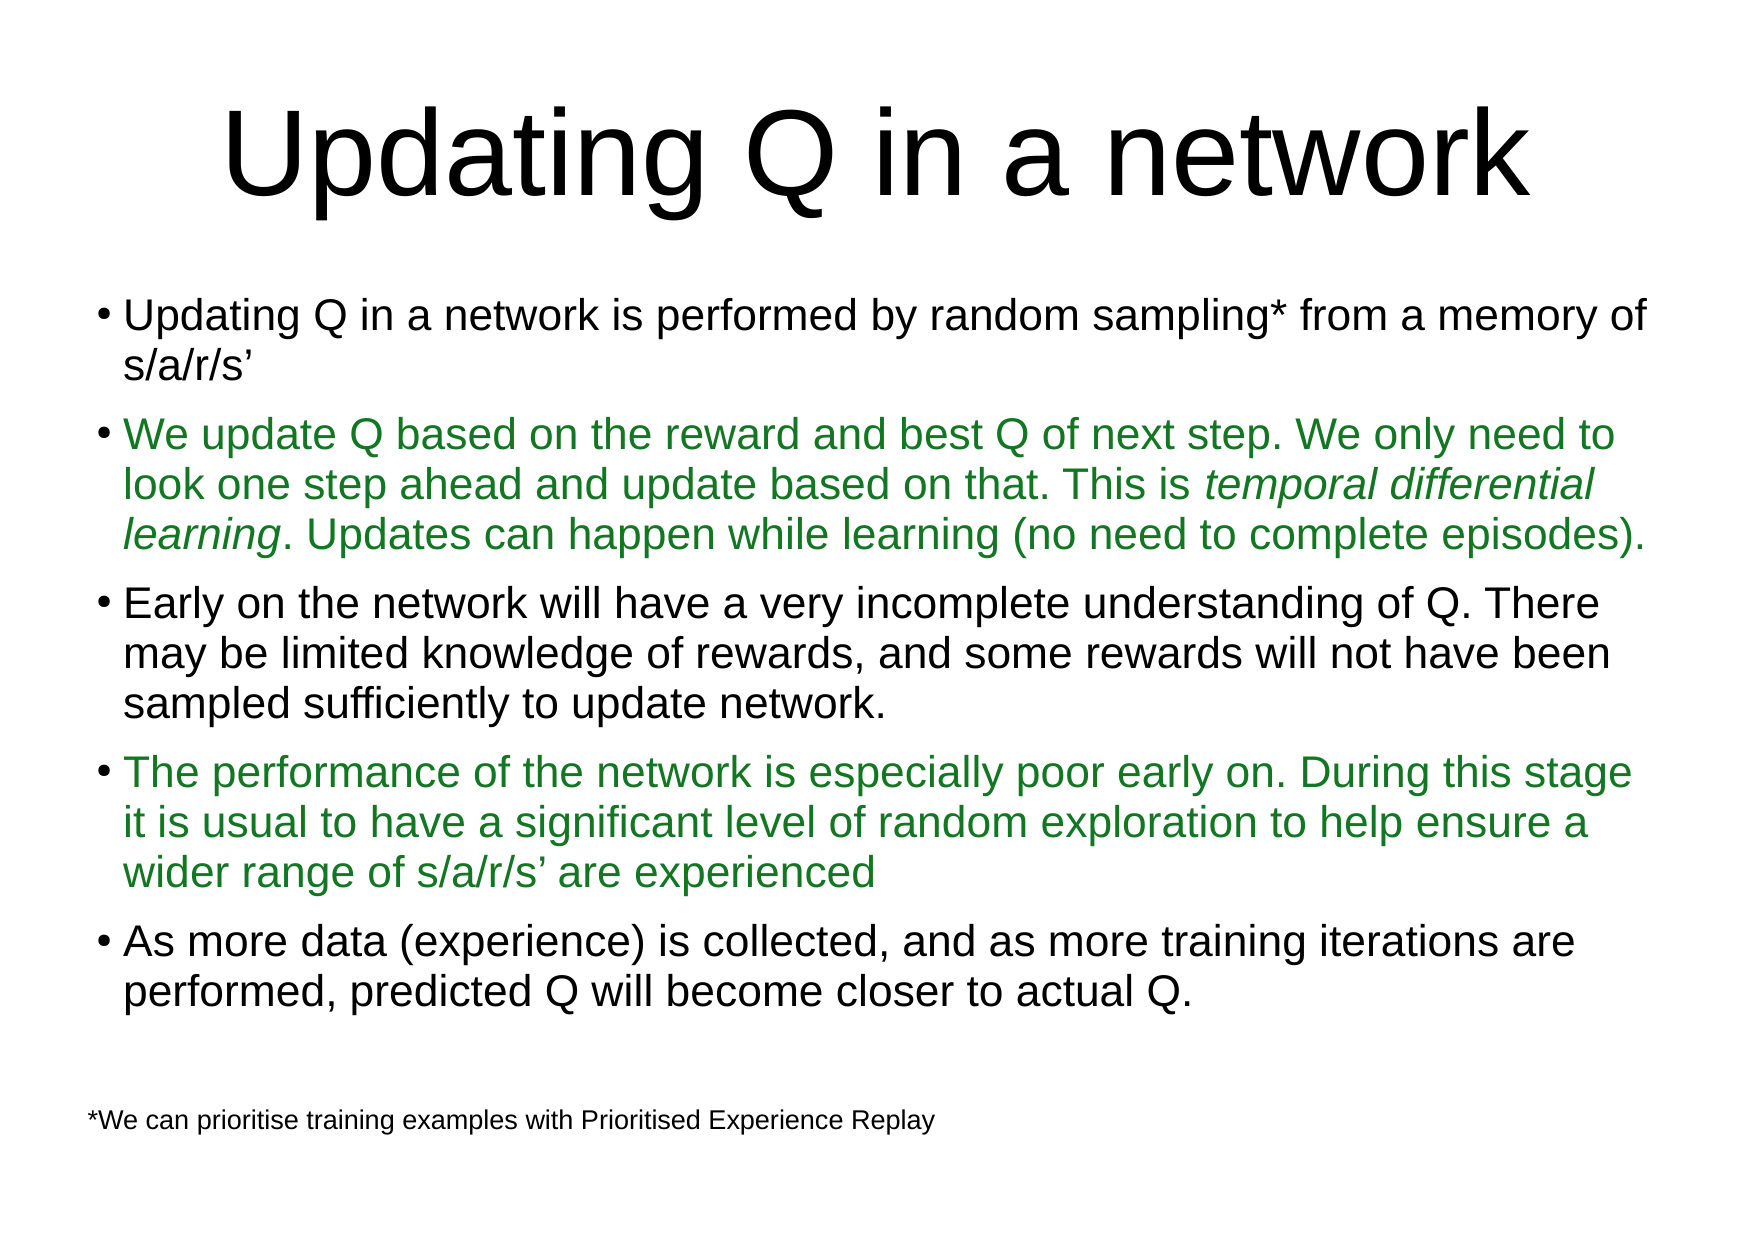

# Updating Q in a network
Updating Q in a network is performed by random sampling* from a memory of s/a/r/s’
We update Q based on the reward and best Q of next step. We only need to look one step ahead and update based on that. This is temporal differential learning. Updates can happen while learning (no need to complete episodes).
Early on the network will have a very incomplete understanding of Q. There may be limited knowledge of rewards, and some rewards will not have been sampled sufficiently to update network.
The performance of the network is especially poor early on. During this stage it is usual to have a significant level of random exploration to help ensure a wider range of s/a/r/s’ are experienced
As more data (experience) is collected, and as more training iterations are performed, predicted Q will become closer to actual Q.
*We can prioritise training examples with Prioritised Experience Replay